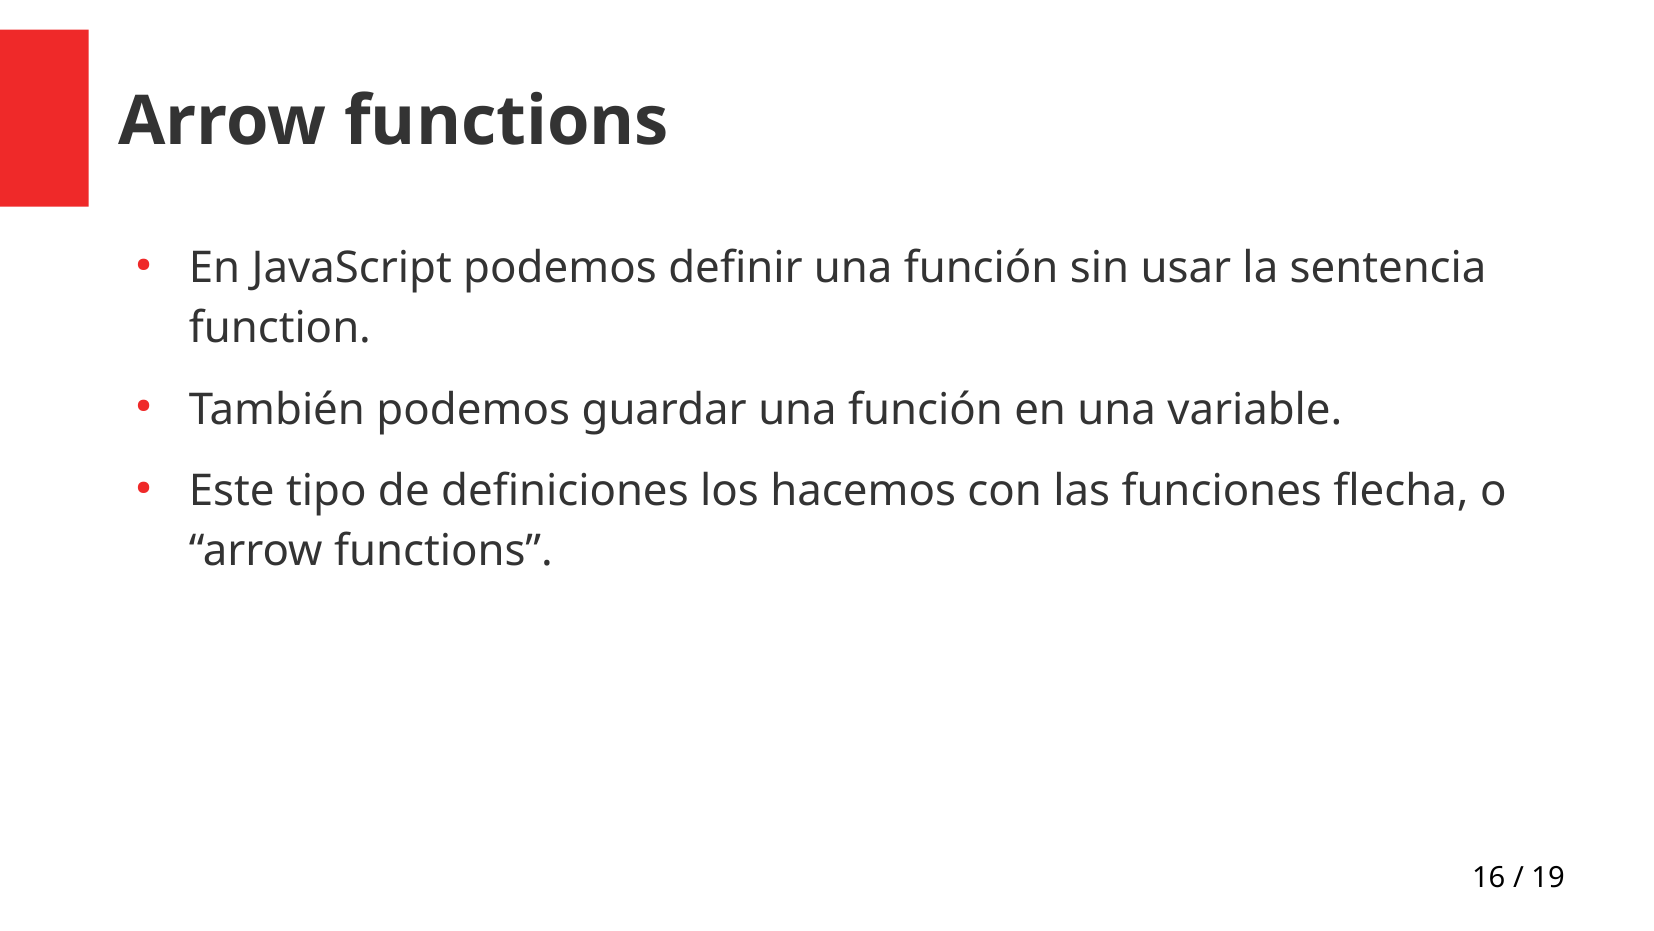

# Arrow functions
En JavaScript podemos definir una función sin usar la sentencia function.
También podemos guardar una función en una variable.
Este tipo de definiciones los hacemos con las funciones flecha, o “arrow functions”.
16